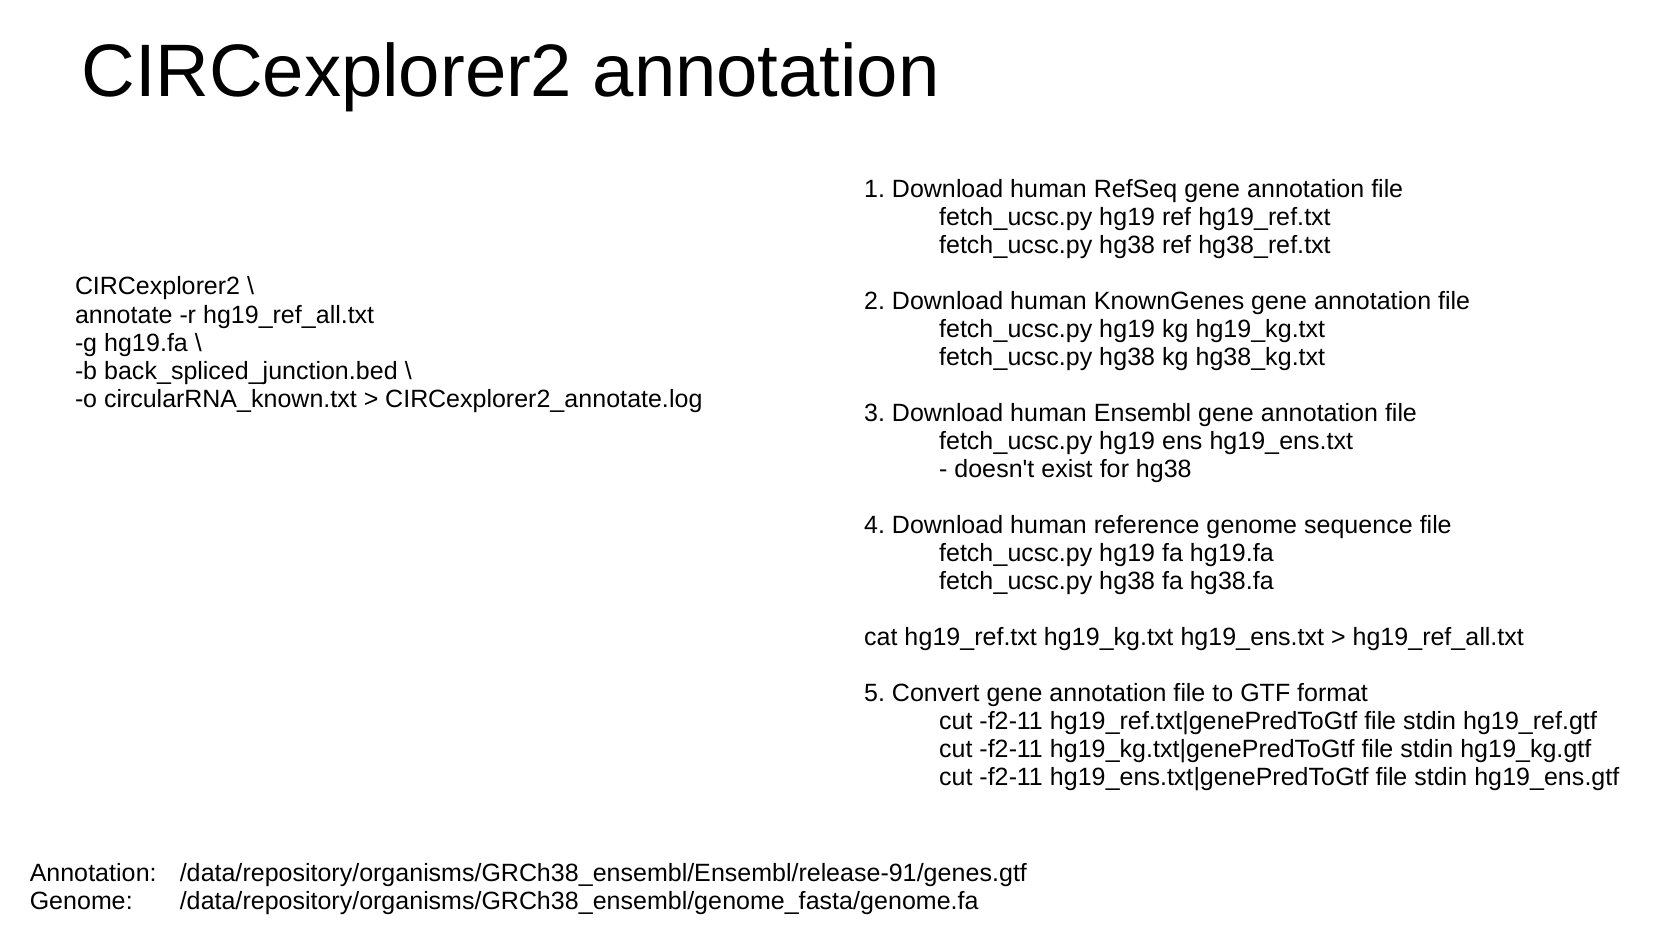

CIRCexplorer2 annotation
# 1. Download human RefSeq gene annotation file fetch_ucsc.py hg19 ref hg19_ref.txt fetch_ucsc.py hg38 ref hg38_ref.txt 2. Download human KnownGenes gene annotation file fetch_ucsc.py hg19 kg hg19_kg.txt fetch_ucsc.py hg38 kg hg38_kg.txt 3. Download human Ensembl gene annotation file fetch_ucsc.py hg19 ens hg19_ens.txt - doesn't exist for hg38 4. Download human reference genome sequence file fetch_ucsc.py hg19 fa hg19.fa fetch_ucsc.py hg38 fa hg38.fa cat hg19_ref.txt hg19_kg.txt hg19_ens.txt > hg19_ref_all.txt 5. Convert gene annotation file to GTF format cut -f2-11 hg19_ref.txt|genePredToGtf file stdin hg19_ref.gtf cut -f2-11 hg19_kg.txt|genePredToGtf file stdin hg19_kg.gtf cut -f2-11 hg19_ens.txt|genePredToGtf file stdin hg19_ens.gtf
CIRCexplorer2 \
annotate -r hg19_ref_all.txt
-g hg19.fa \
-b back_spliced_junction.bed \
-o circularRNA_known.txt > CIRCexplorer2_annotate.log
Annotation: 	/data/repository/organisms/GRCh38_ensembl/Ensembl/release-91/genes.gtf
Genome:	/data/repository/organisms/GRCh38_ensembl/genome_fasta/genome.fa